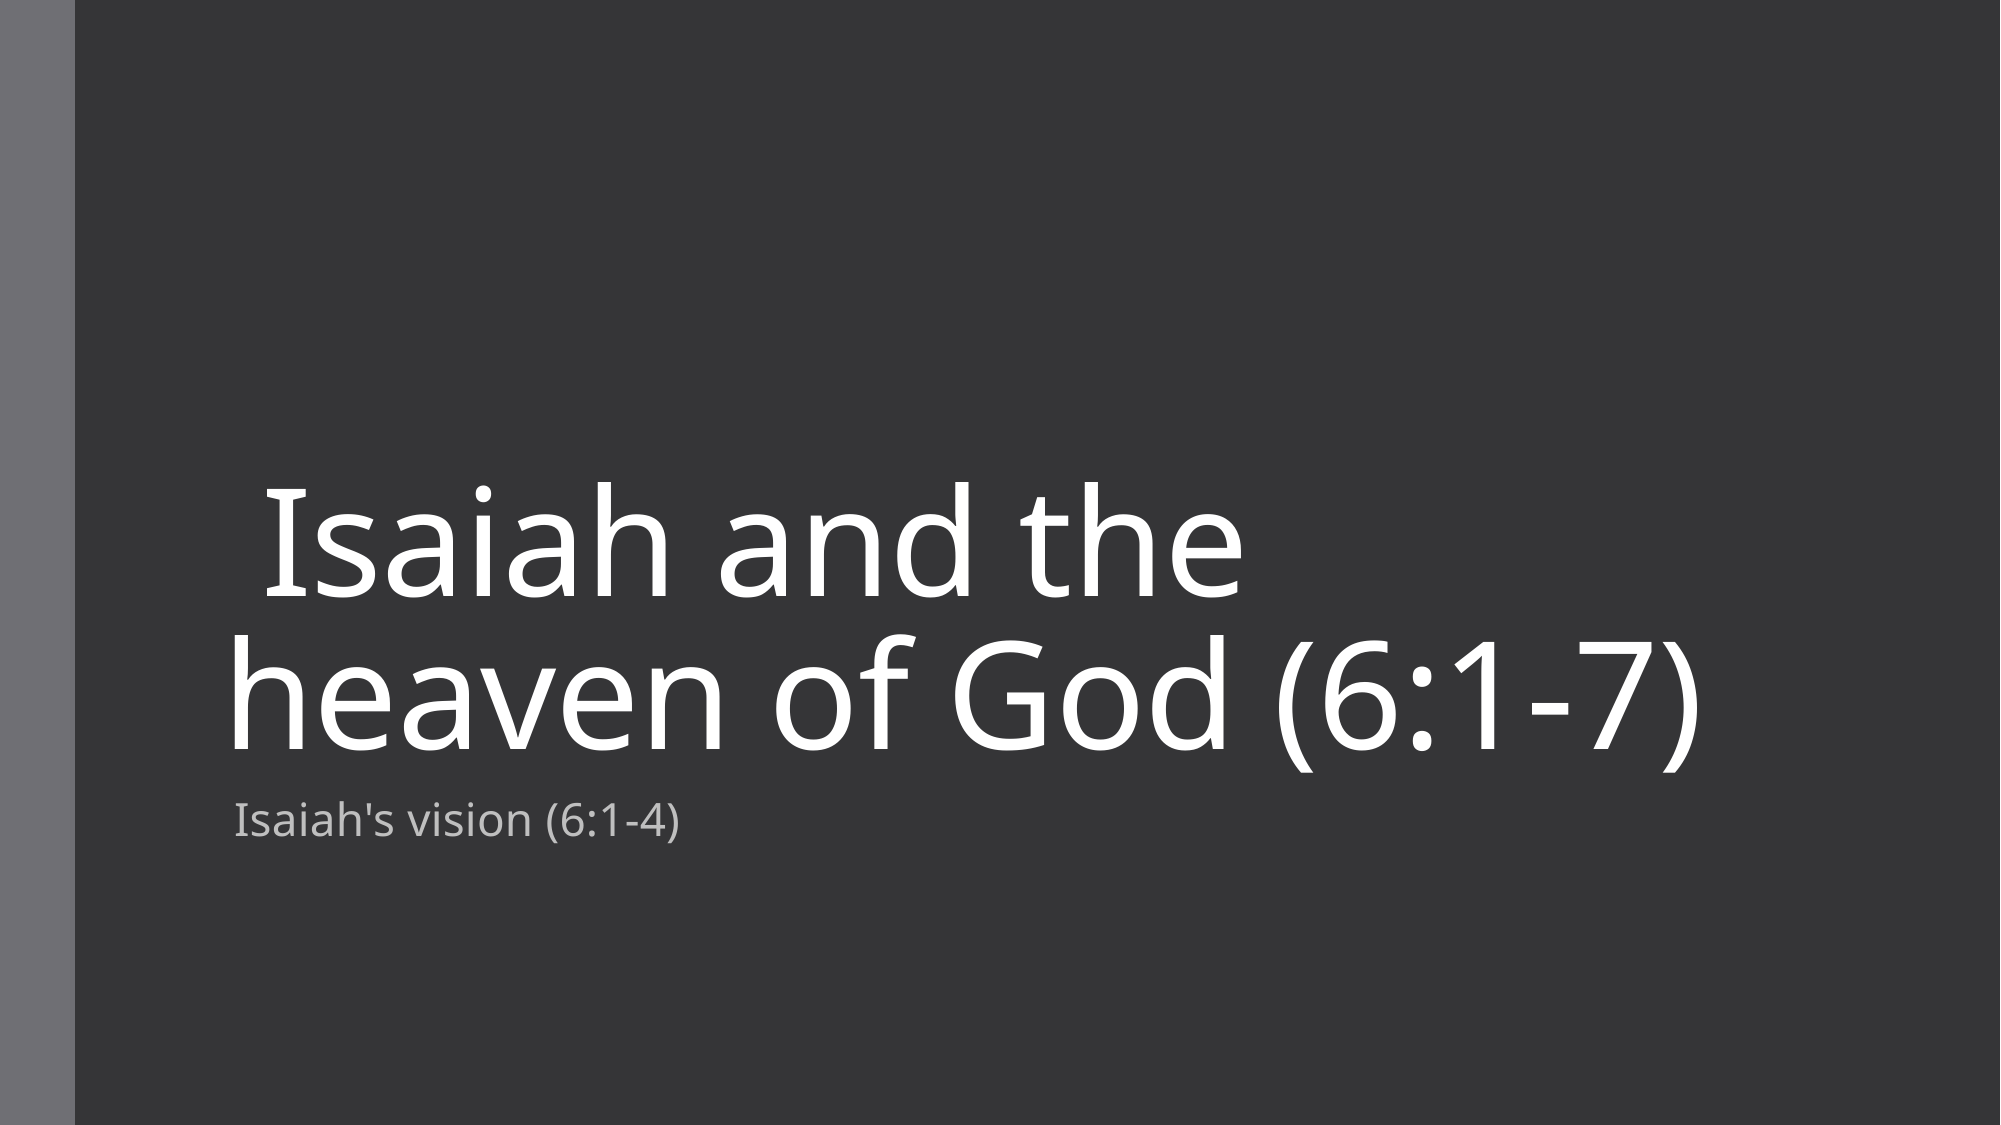

# Isaiah and the heaven of God (6:1-7)
 Isaiah's vision (6:1-4)